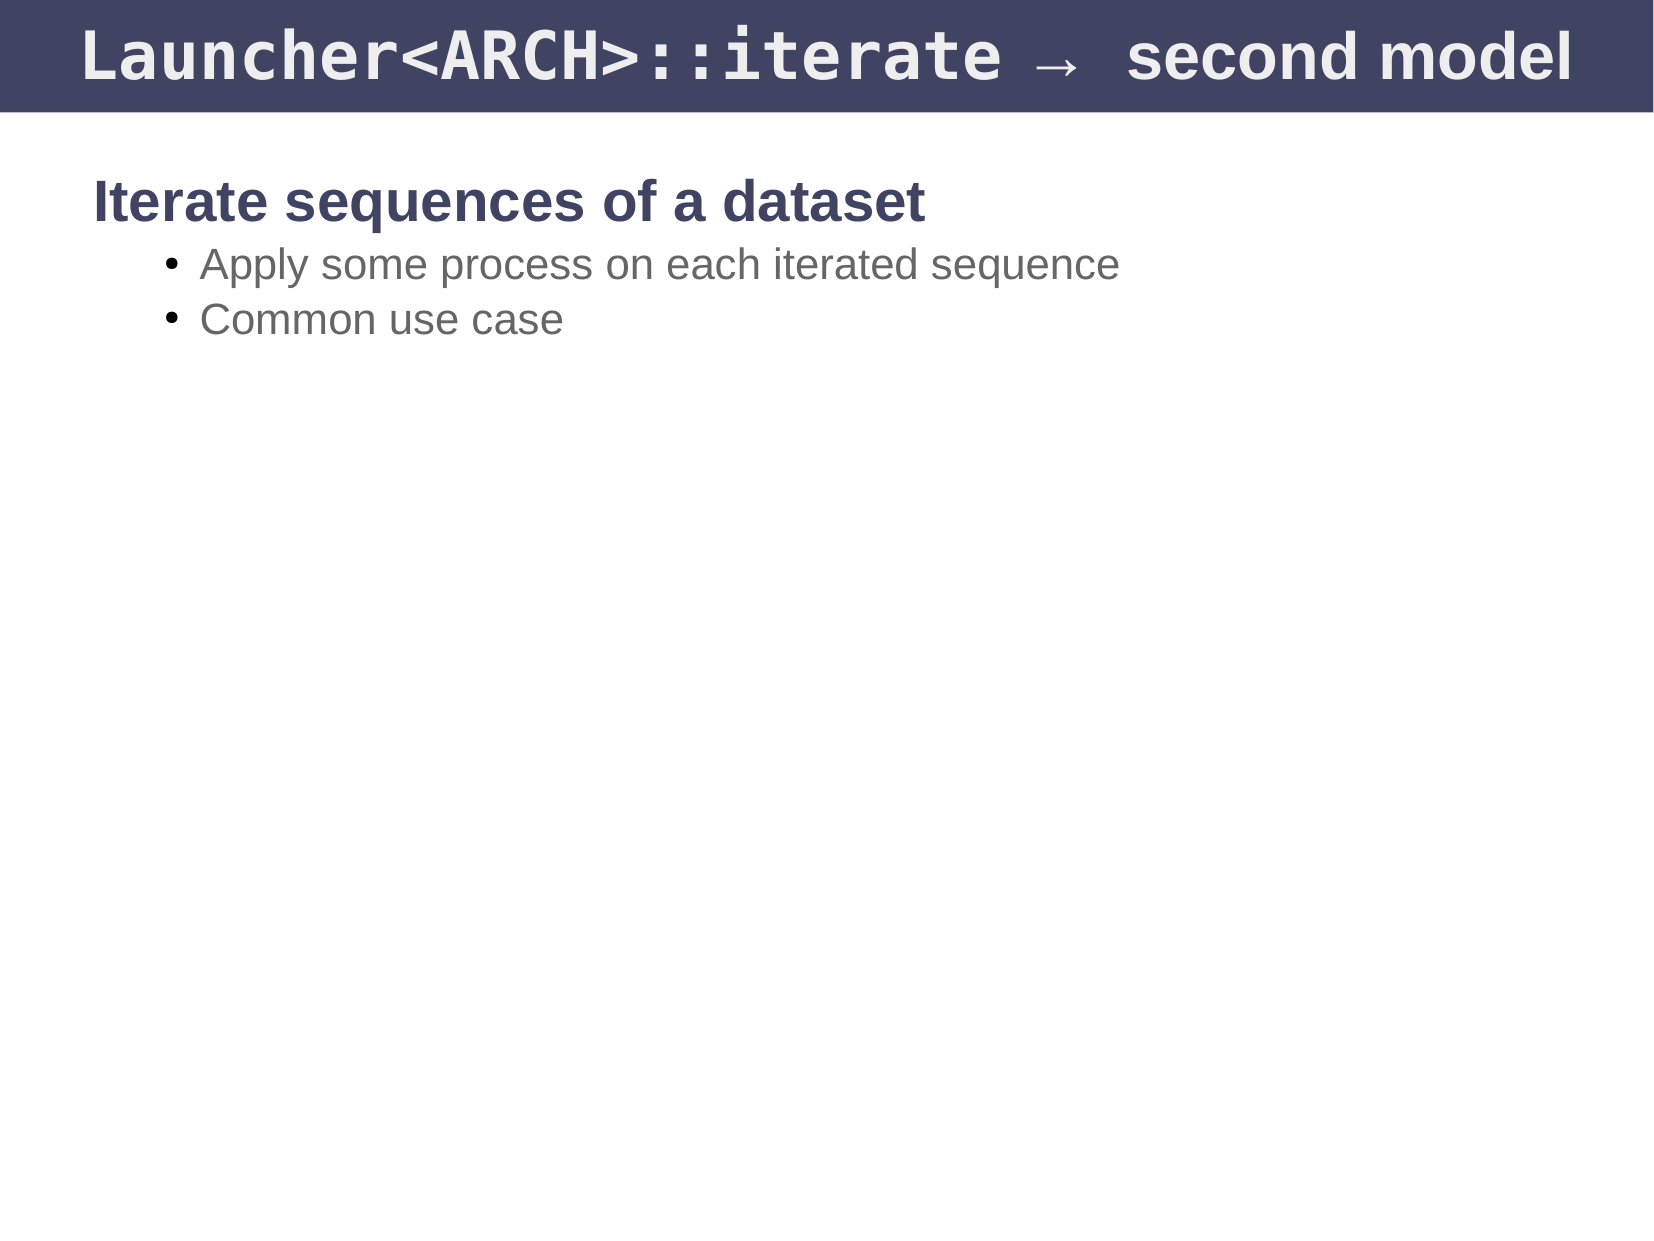

Launcher<ARCH>::iterate → second model
Iterate sequences of a dataset
Apply some process on each iterated sequence
Common use case